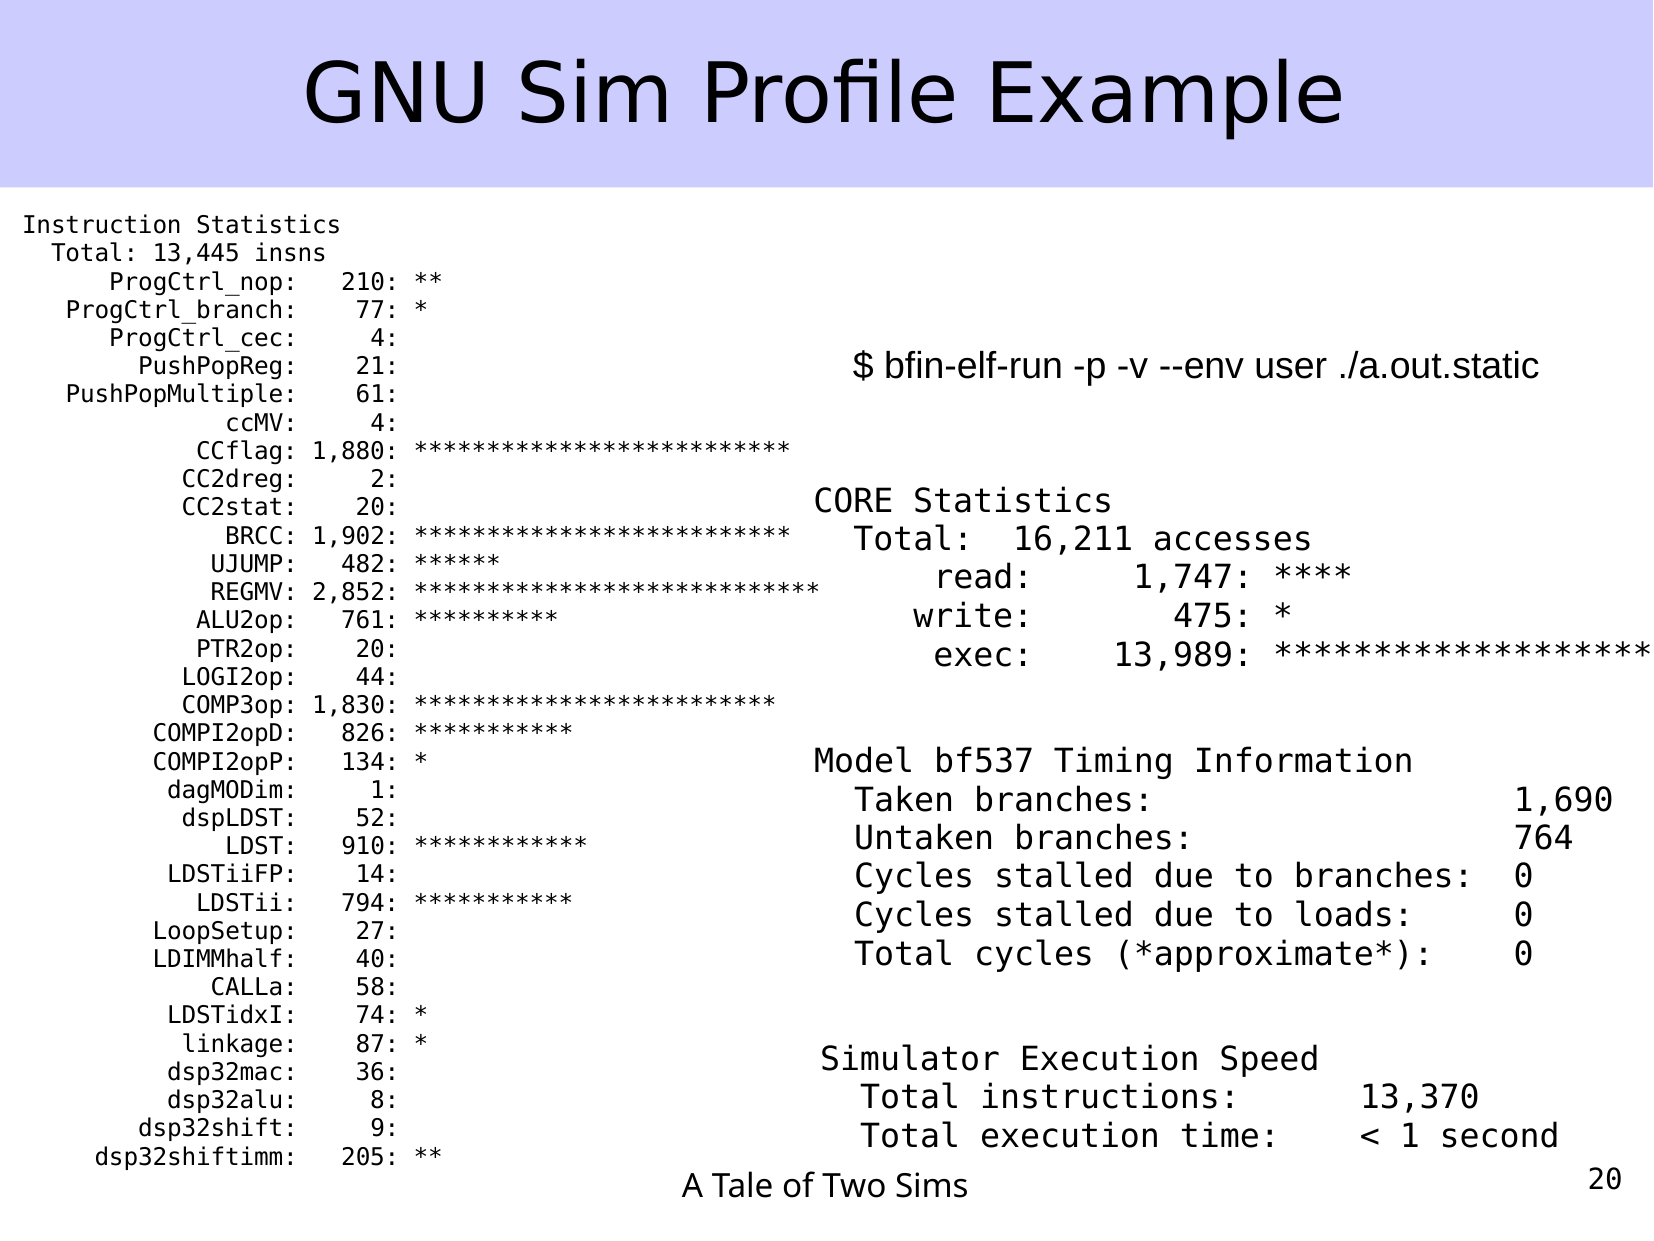

# GNU Sim Profile Example
Instruction Statistics
 Total: 13,445 insns
 ProgCtrl_nop: 210: **
 ProgCtrl_branch: 77: *
 ProgCtrl_cec: 4:
 PushPopReg: 21:
 PushPopMultiple: 61:
 ccMV: 4:
 CCflag: 1,880: **************************
 CC2dreg: 2:
 CC2stat: 20:
 BRCC: 1,902: **************************
 UJUMP: 482: ******
 REGMV: 2,852: ****************************
 ALU2op: 761: **********
 PTR2op: 20:
 LOGI2op: 44:
 COMP3op: 1,830: *************************
 COMPI2opD: 826: ***********
 COMPI2opP: 134: *
 dagMODim: 1:
 dspLDST: 52:
 LDST: 910: ************
 LDSTiiFP: 14:
 LDSTii: 794: ***********
 LoopSetup: 27:
 LDIMMhalf: 40:
 CALLa: 58:
 LDSTidxI: 74: *
 linkage: 87: *
 dsp32mac: 36:
 dsp32alu: 8:
 dsp32shift: 9:
 dsp32shiftimm: 205: **
$ bfin-elf-run -p -v --env user ./a.out.static
CORE Statistics
 Total: 16,211 accesses
 read: 1,747: ****
 write: 475: *
 exec: 13,989: ****************************************
Model bf537 Timing Information
 Taken branches: 1,690
 Untaken branches: 764
 Cycles stalled due to branches: 0
 Cycles stalled due to loads: 0
 Total cycles (*approximate*): 0
Simulator Execution Speed
 Total instructions: 13,370
 Total execution time: < 1 second
20